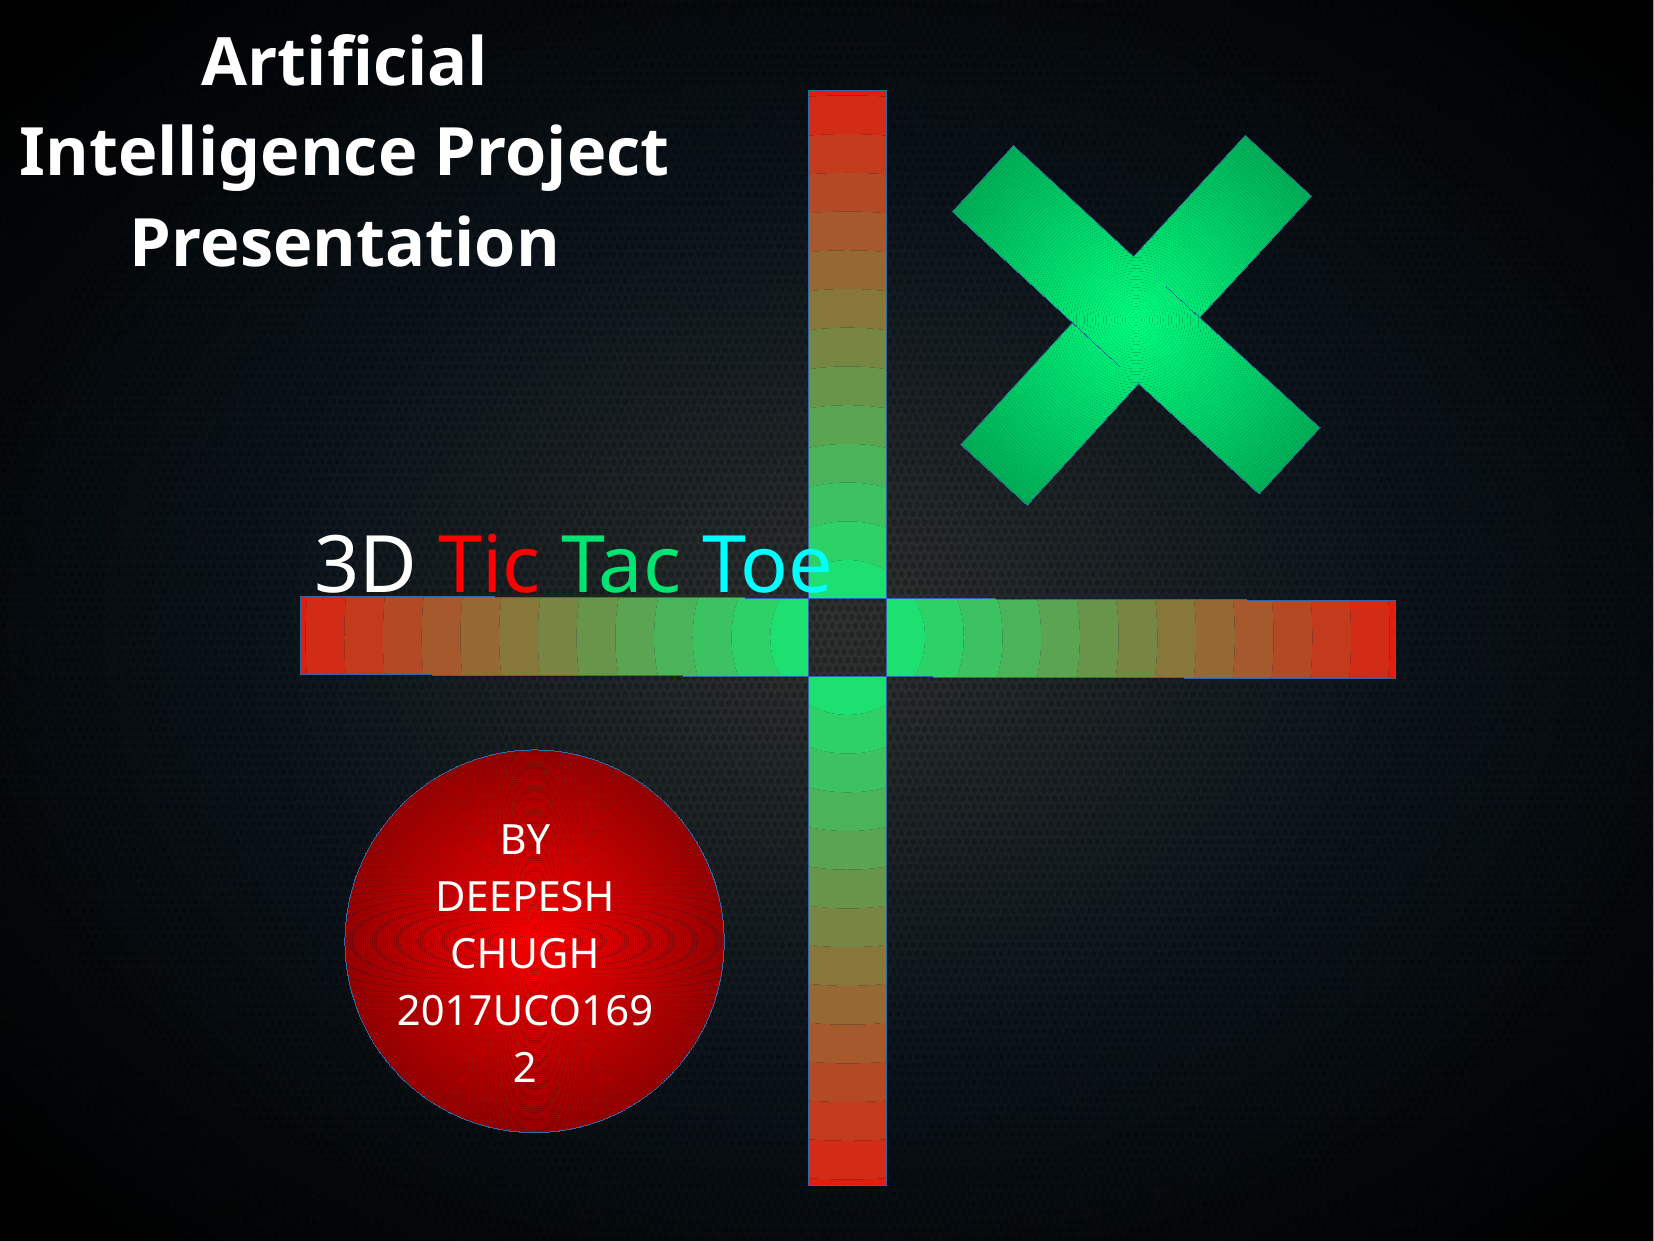

# Artificial Intelligence Project Presentation
3D Tic Tac Toe
BY
DEEPESH CHUGH
2017UCO1692